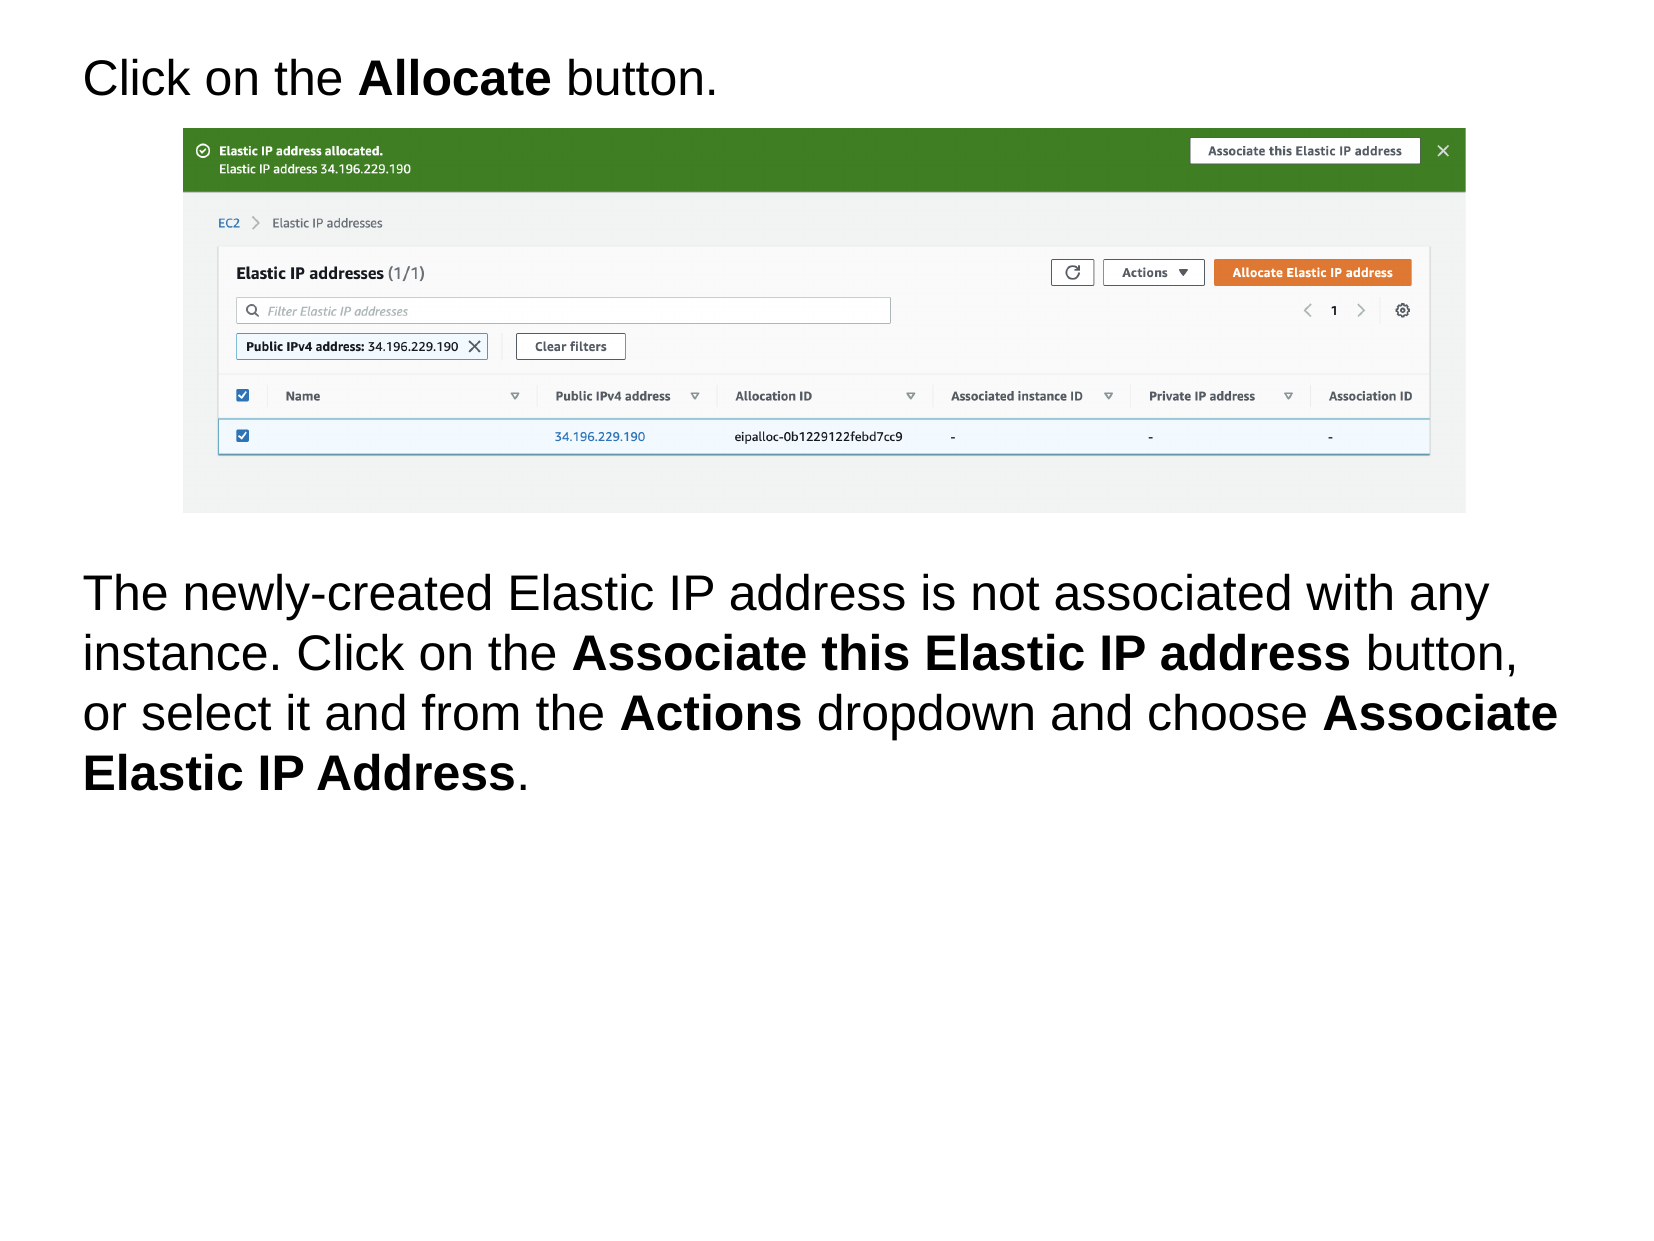

# Click on the Allocate button.
The newly-created Elastic IP address is not associated with any instance. Click on the Associate this Elastic IP address button, or select it and from the Actions dropdown and choose Associate Elastic IP Address.